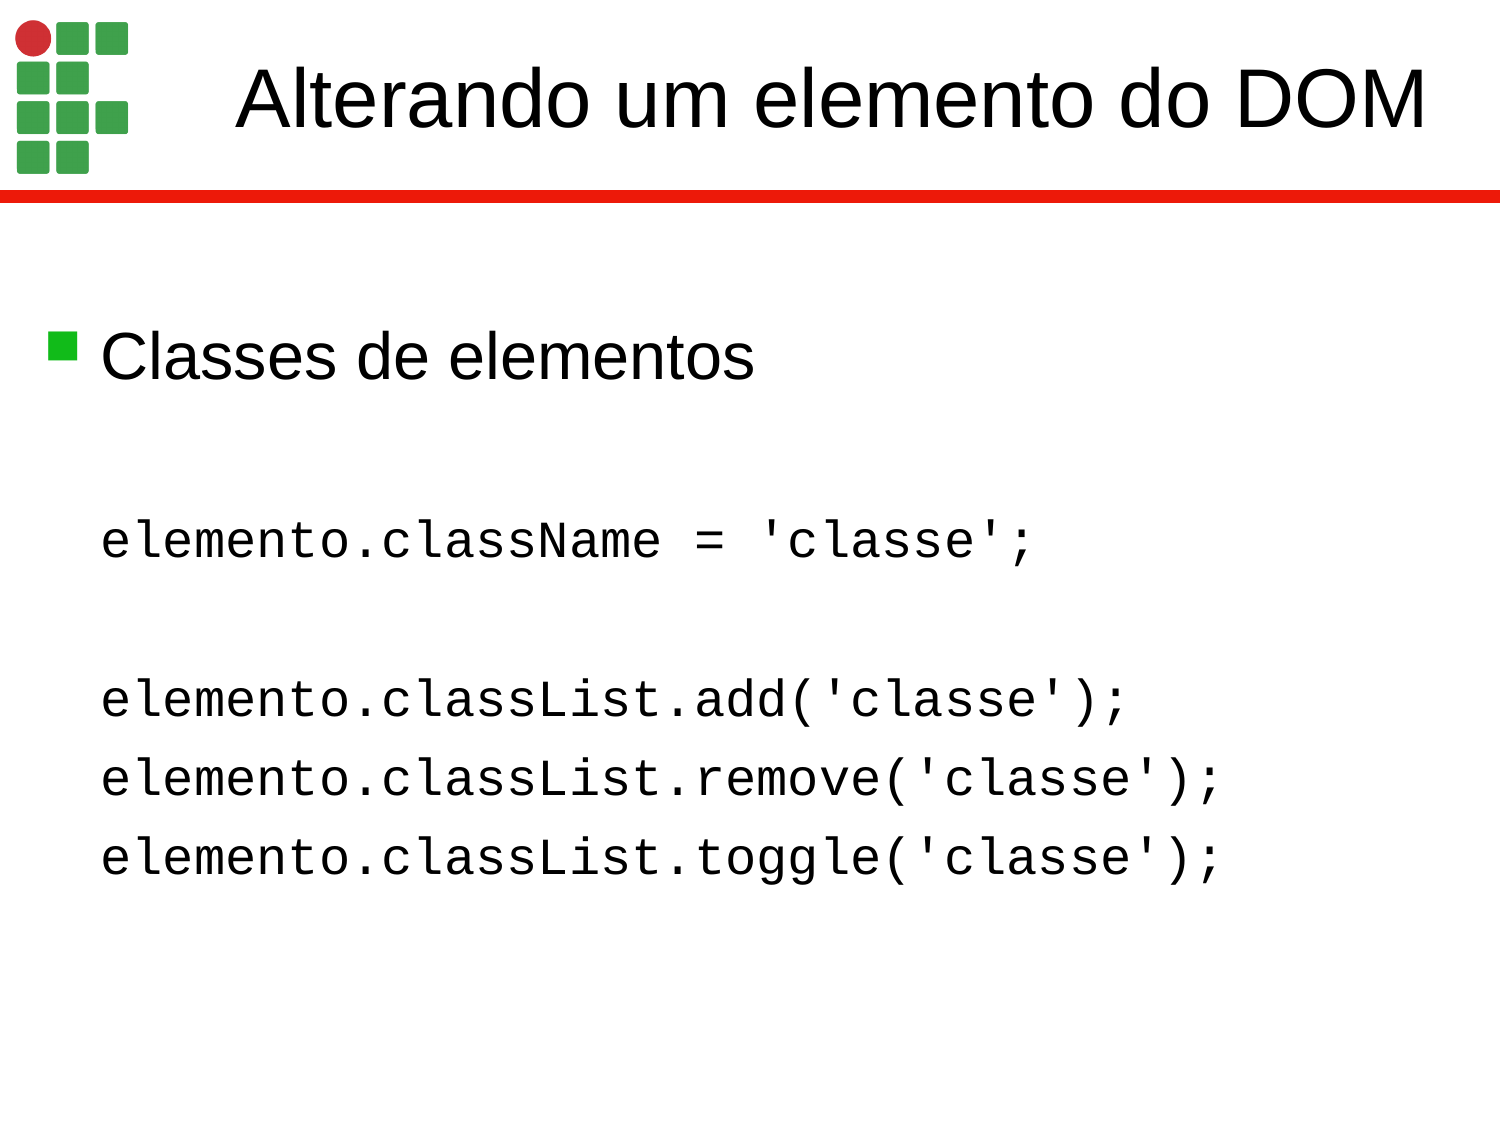

# Alterando um elemento do DOM
Classes de elementos
elemento.className = 'classe';
elemento.classList.add('classe');
elemento.classList.remove('classe');
elemento.classList.toggle('classe');